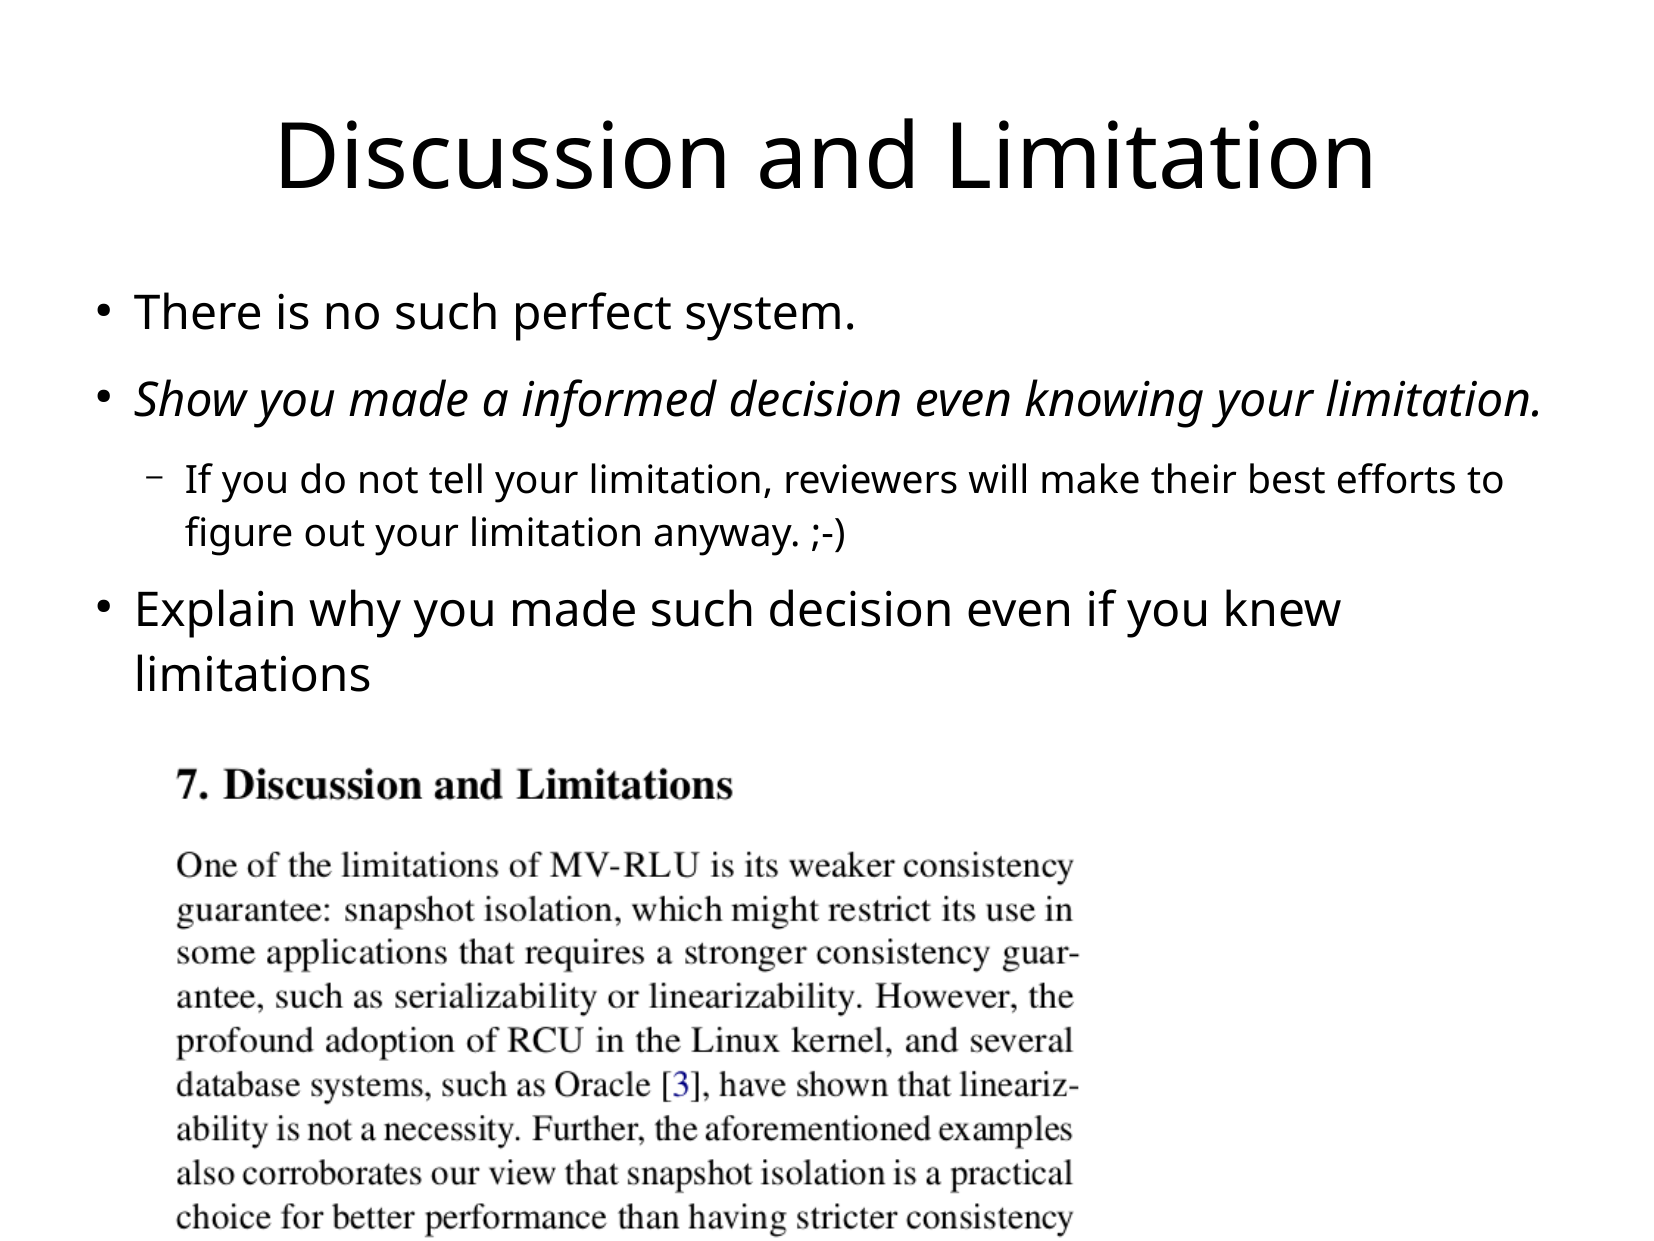

# Discussion and Limitation
There is no such perfect system.
Show you made a informed decision even knowing your limitation.
If you do not tell your limitation, reviewers will make their best efforts to figure out your limitation anyway. ;-)
Explain why you made such decision even if you knew limitations